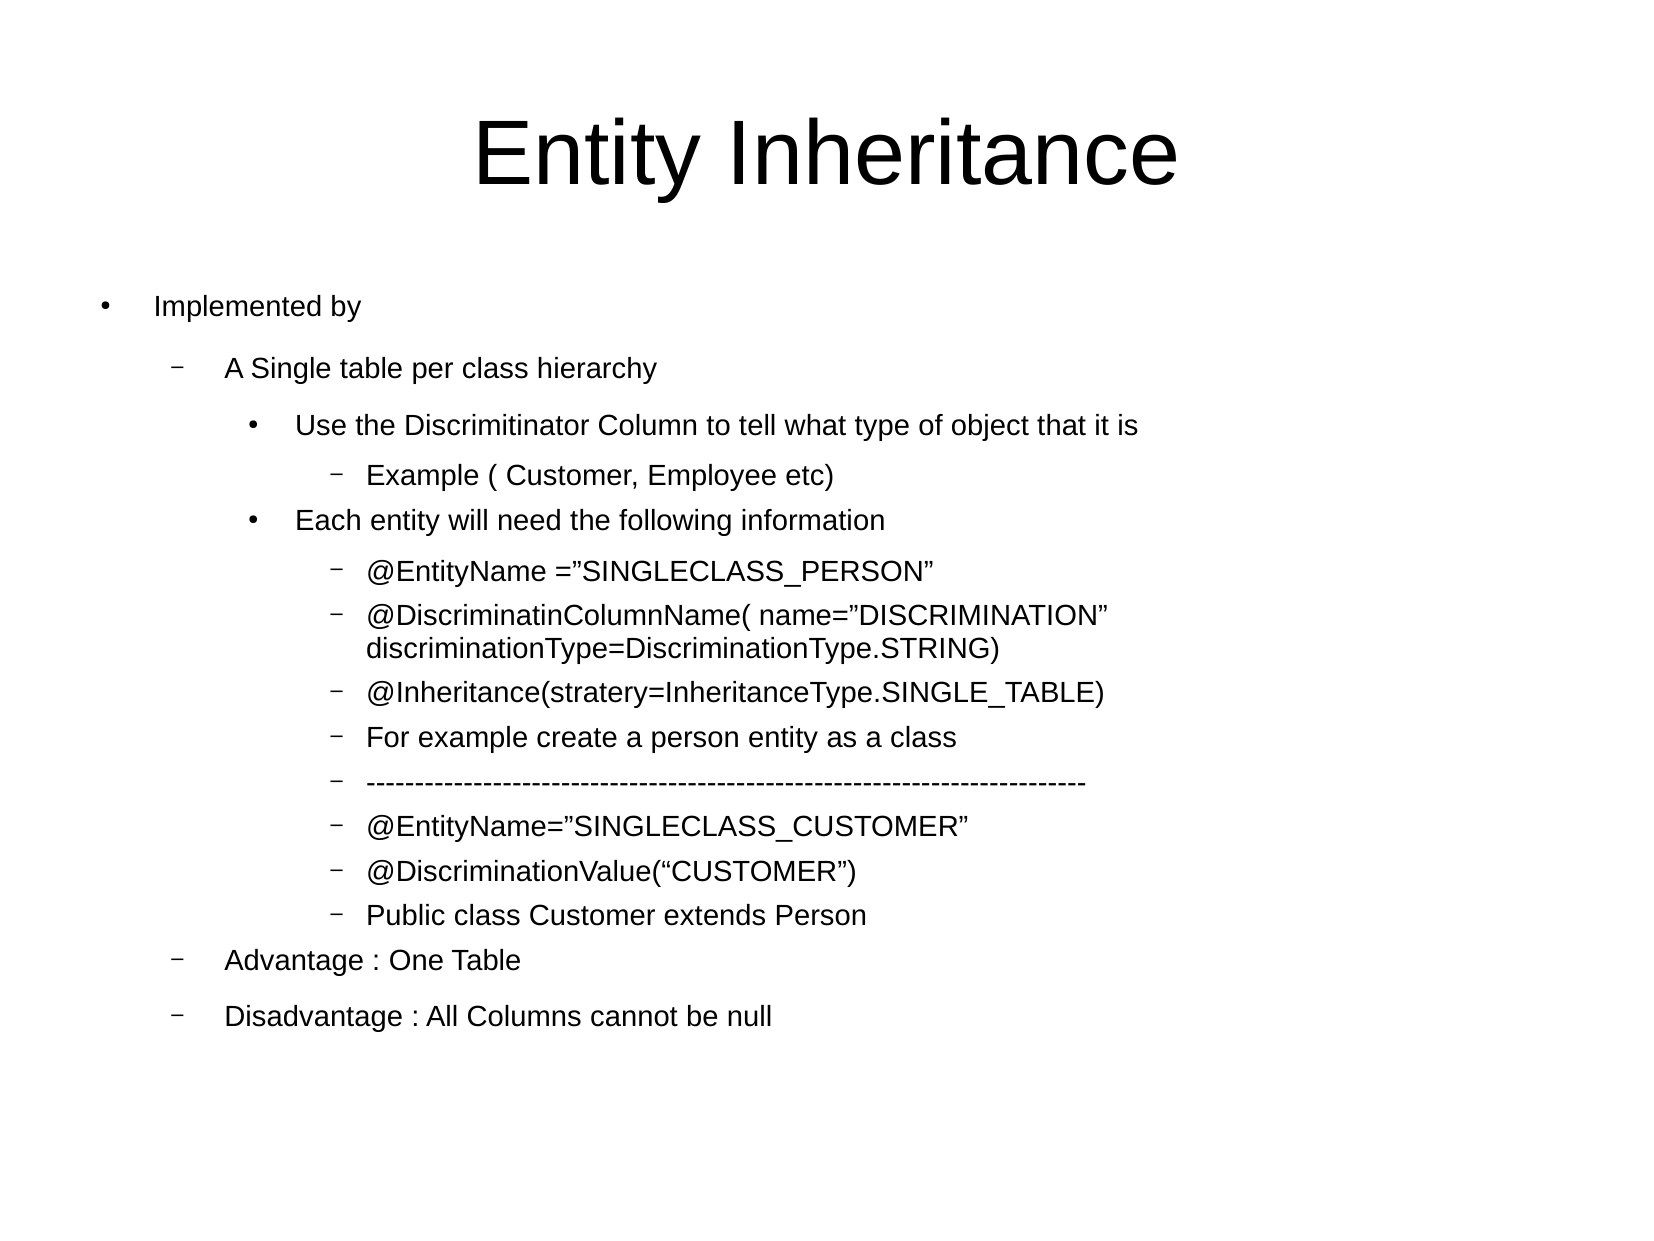

# Entity Inheritance
Implemented by
A Single table per class hierarchy
Use the Discrimitinator Column to tell what type of object that it is
Example ( Customer, Employee etc)
Each entity will need the following information
@EntityName =”SINGLECLASS_PERSON”
@DiscriminatinColumnName( name=”DISCRIMINATION” discriminationType=DiscriminationType.STRING)
@Inheritance(stratery=InheritanceType.SINGLE_TABLE)
For example create a person entity as a class
--------------------------------------------------------------------------
@EntityName=”SINGLECLASS_CUSTOMER”
@DiscriminationValue(“CUSTOMER”)
Public class Customer extends Person
Advantage : One Table
Disadvantage : All Columns cannot be null